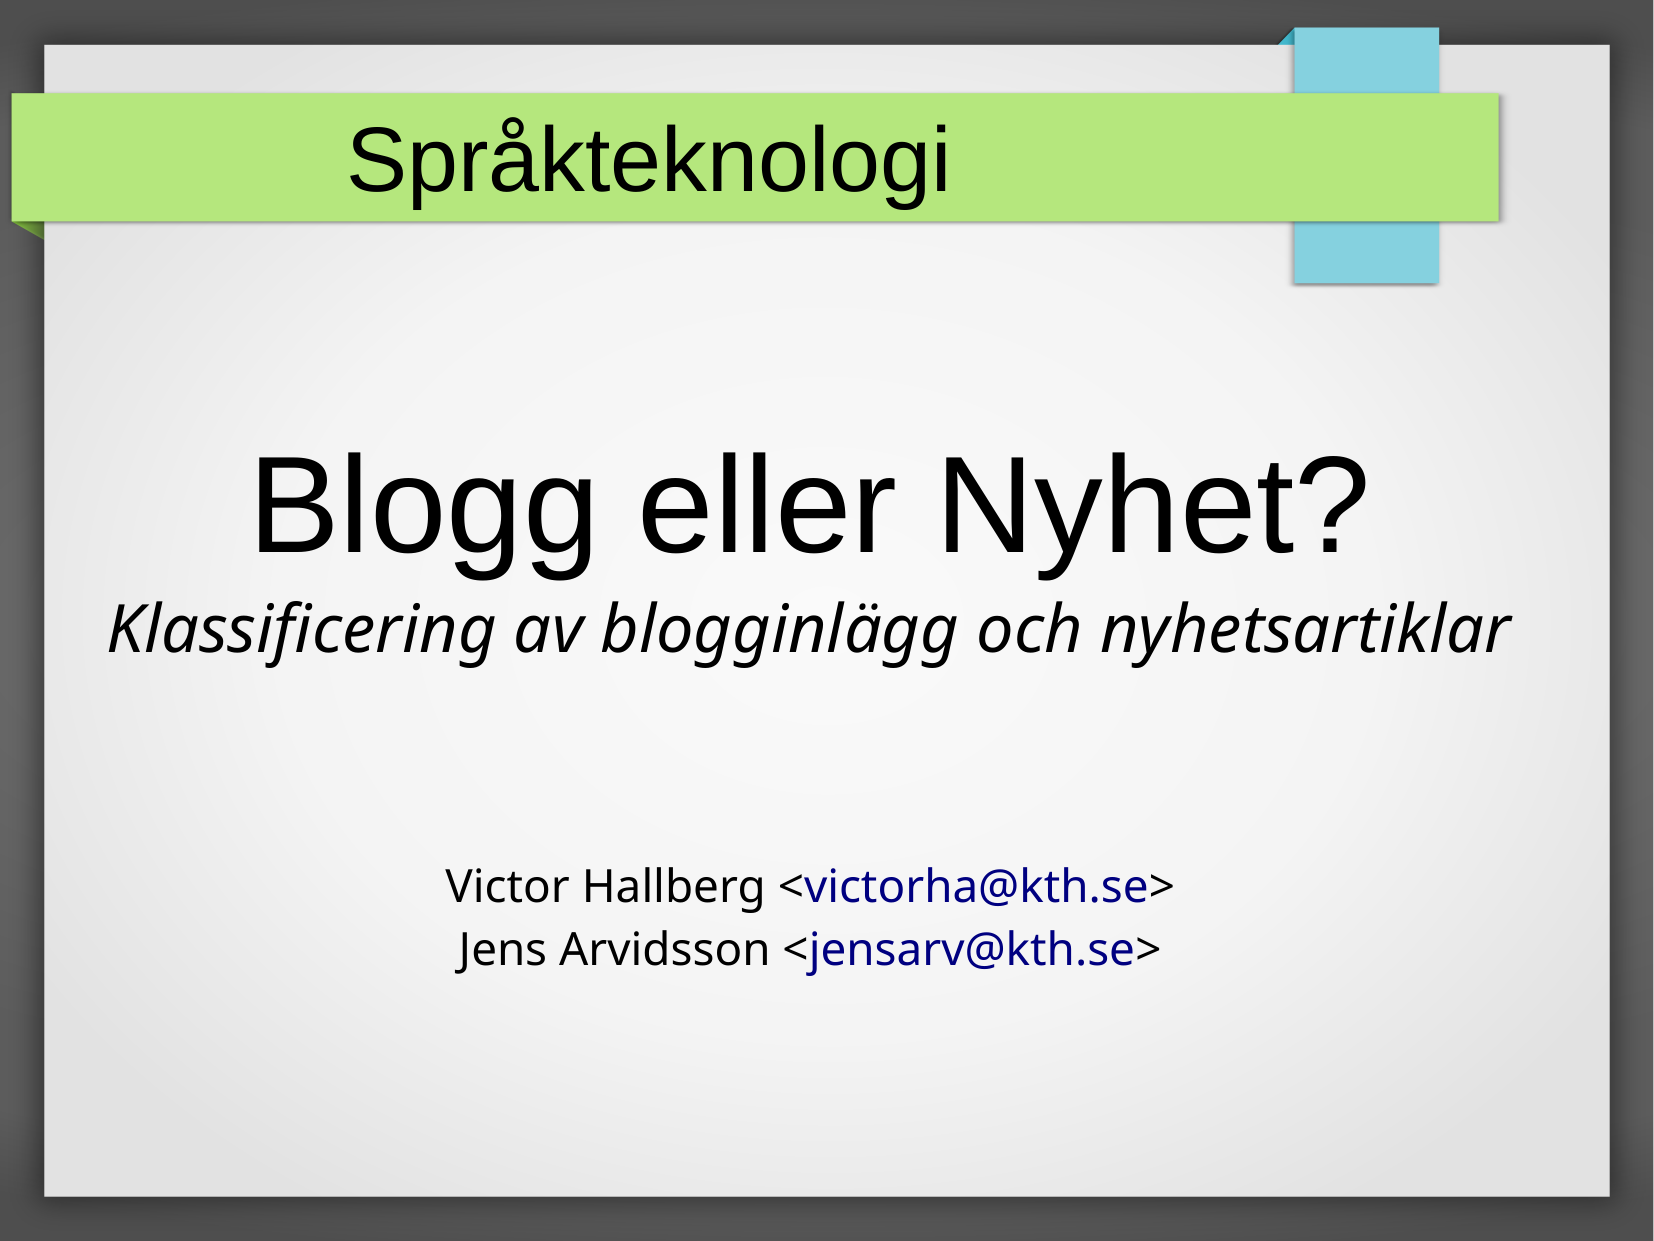

# Språkteknologi
Blogg eller Nyhet?
Klassificering av blogginlägg och nyhetsartiklar
Victor Hallberg <victorha@kth.se>
Jens Arvidsson <jensarv@kth.se>